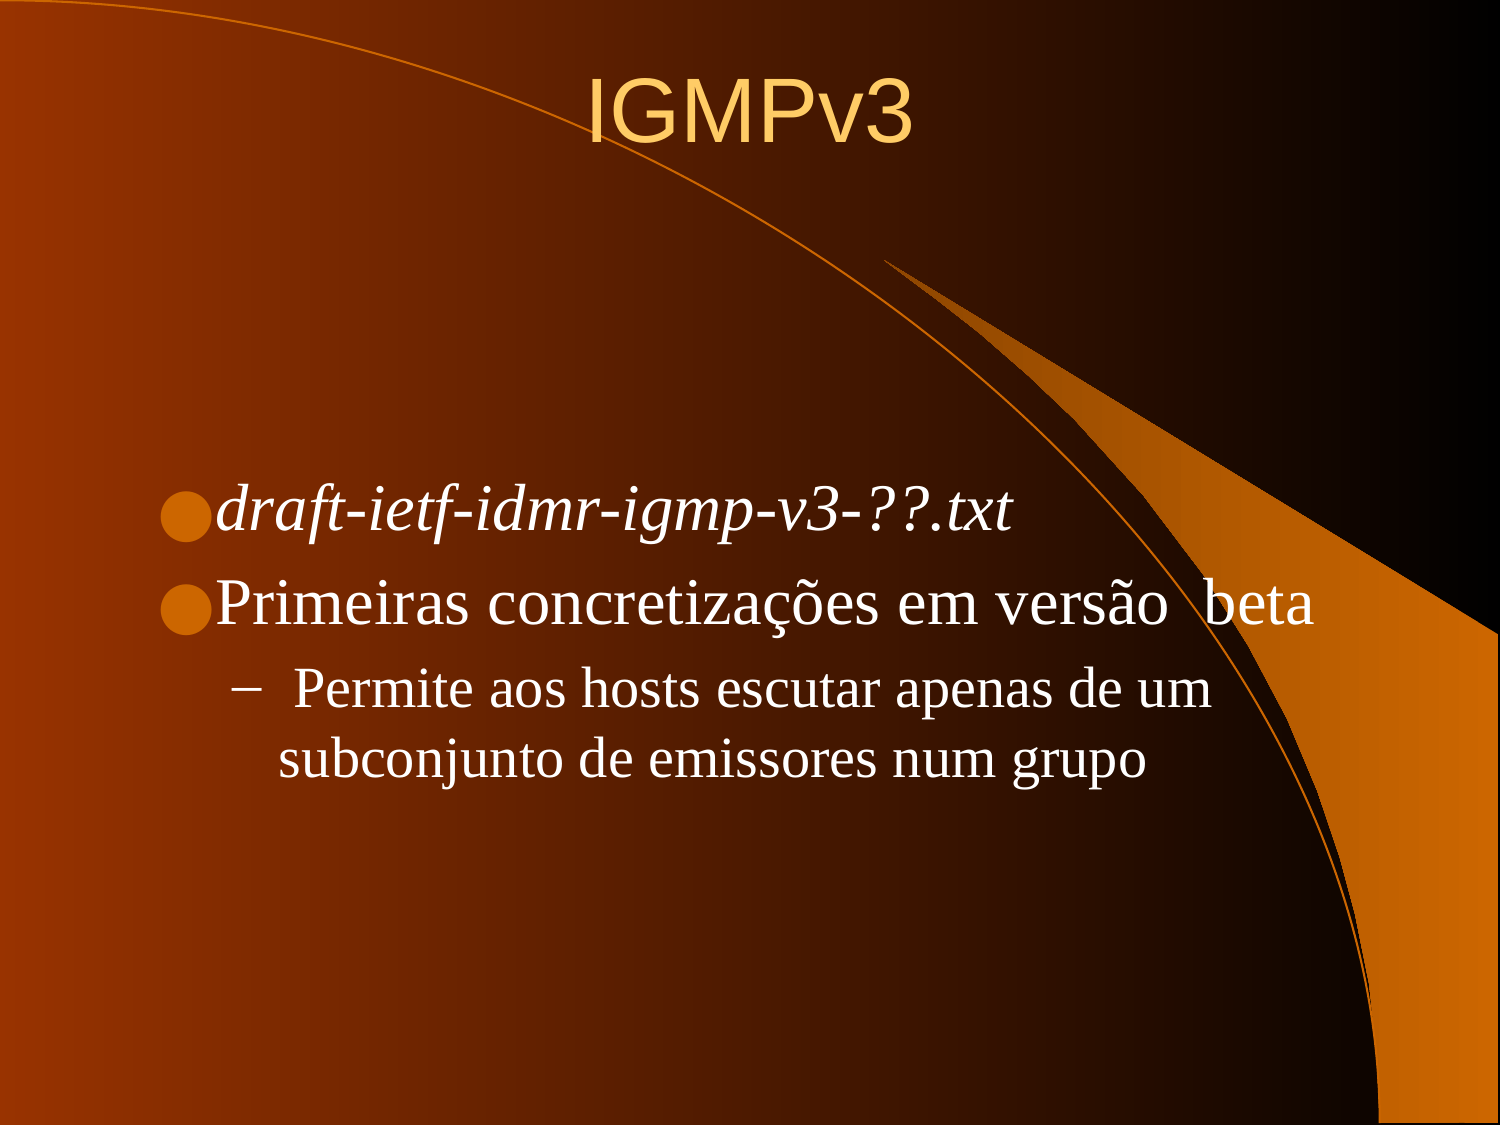

IGMPv3
# draft-ietf-idmr-igmp-v3-??.txt
Primeiras concretizações em versão beta
 Permite aos hosts escutar apenas de um subconjunto de emissores num grupo